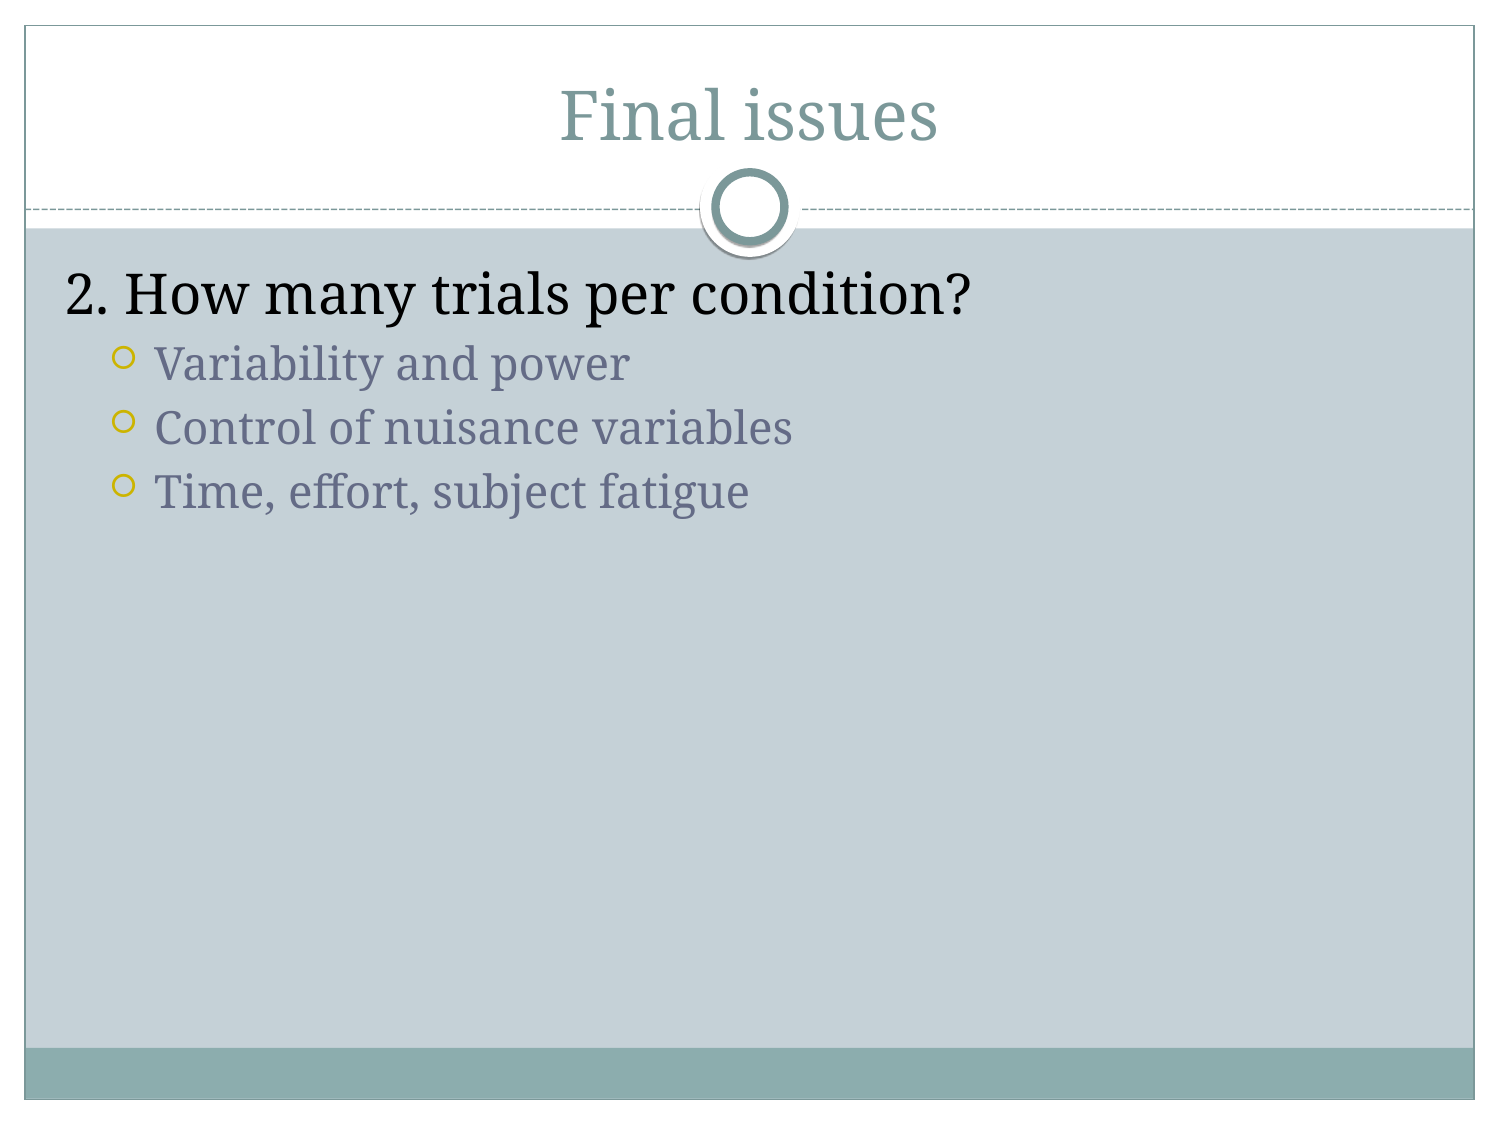

# Final issues
2. How many trials per condition?
Variability and power
Control of nuisance variables
Time, effort, subject fatigue